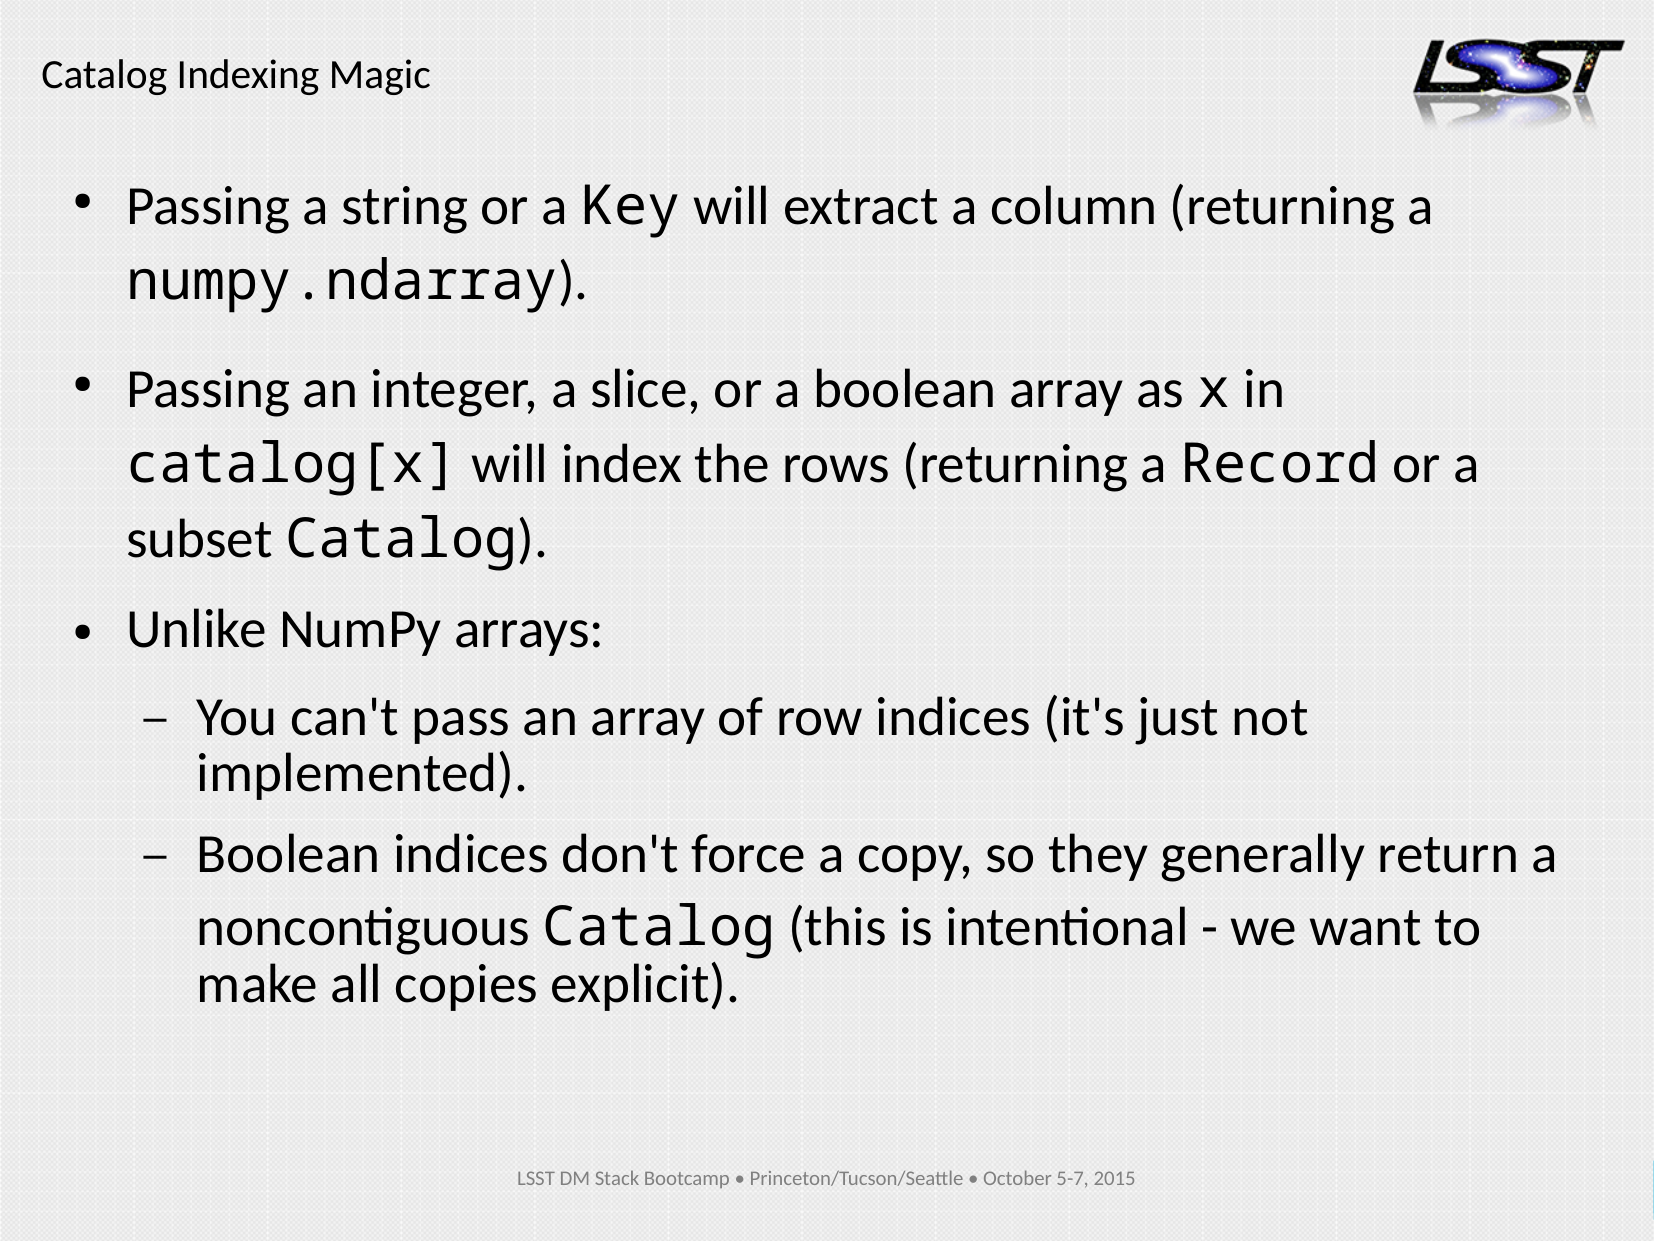

# Catalog Indexing Magic
Passing a string or a Key will extract a column (returning a numpy.ndarray).
Passing an integer, a slice, or a boolean array as x in catalog[x] will index the rows (returning a Record or a subset Catalog).
Unlike NumPy arrays:
You can't pass an array of row indices (it's just not implemented).
Boolean indices don't force a copy, so they generally return a noncontiguous Catalog (this is intentional - we want to make all copies explicit).